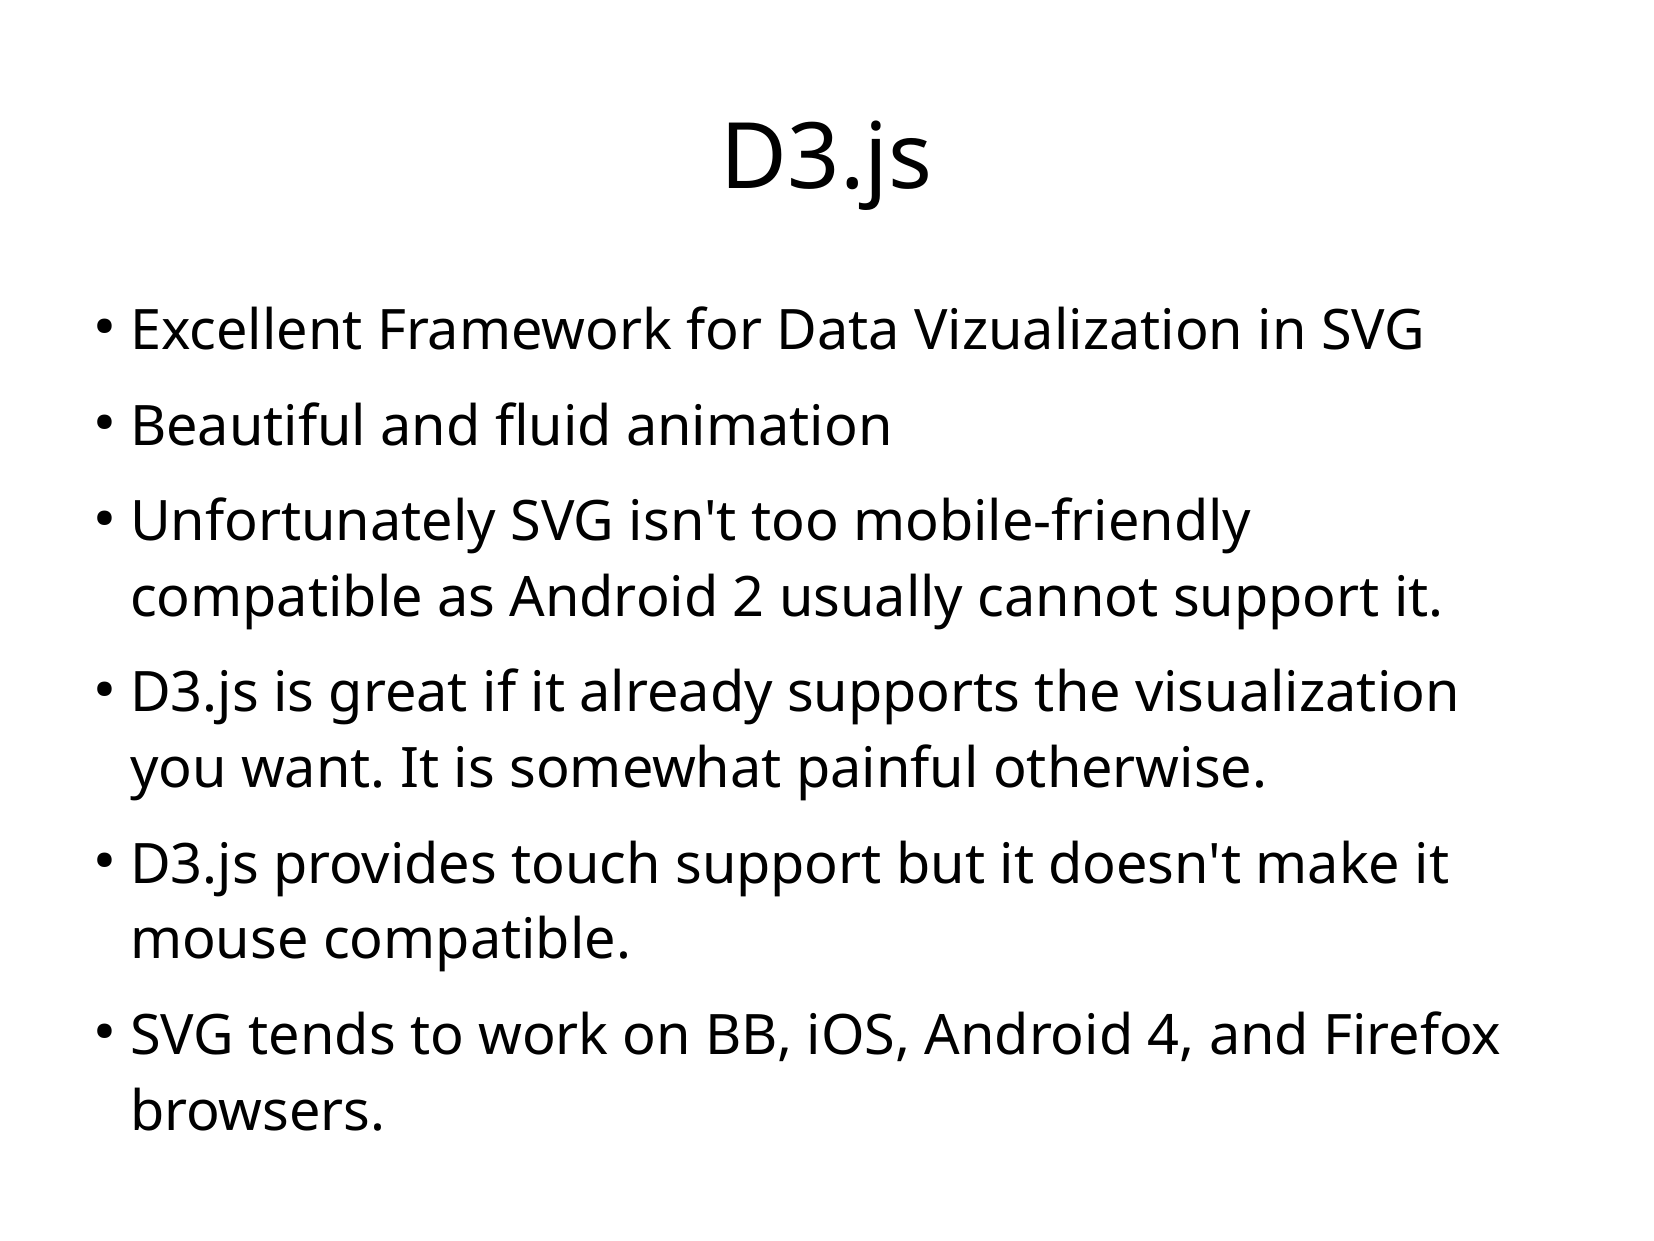

# D3.js
Excellent Framework for Data Vizualization in SVG
Beautiful and fluid animation
Unfortunately SVG isn't too mobile-friendly compatible as Android 2 usually cannot support it.
D3.js is great if it already supports the visualization you want. It is somewhat painful otherwise.
D3.js provides touch support but it doesn't make it mouse compatible.
SVG tends to work on BB, iOS, Android 4, and Firefox browsers.